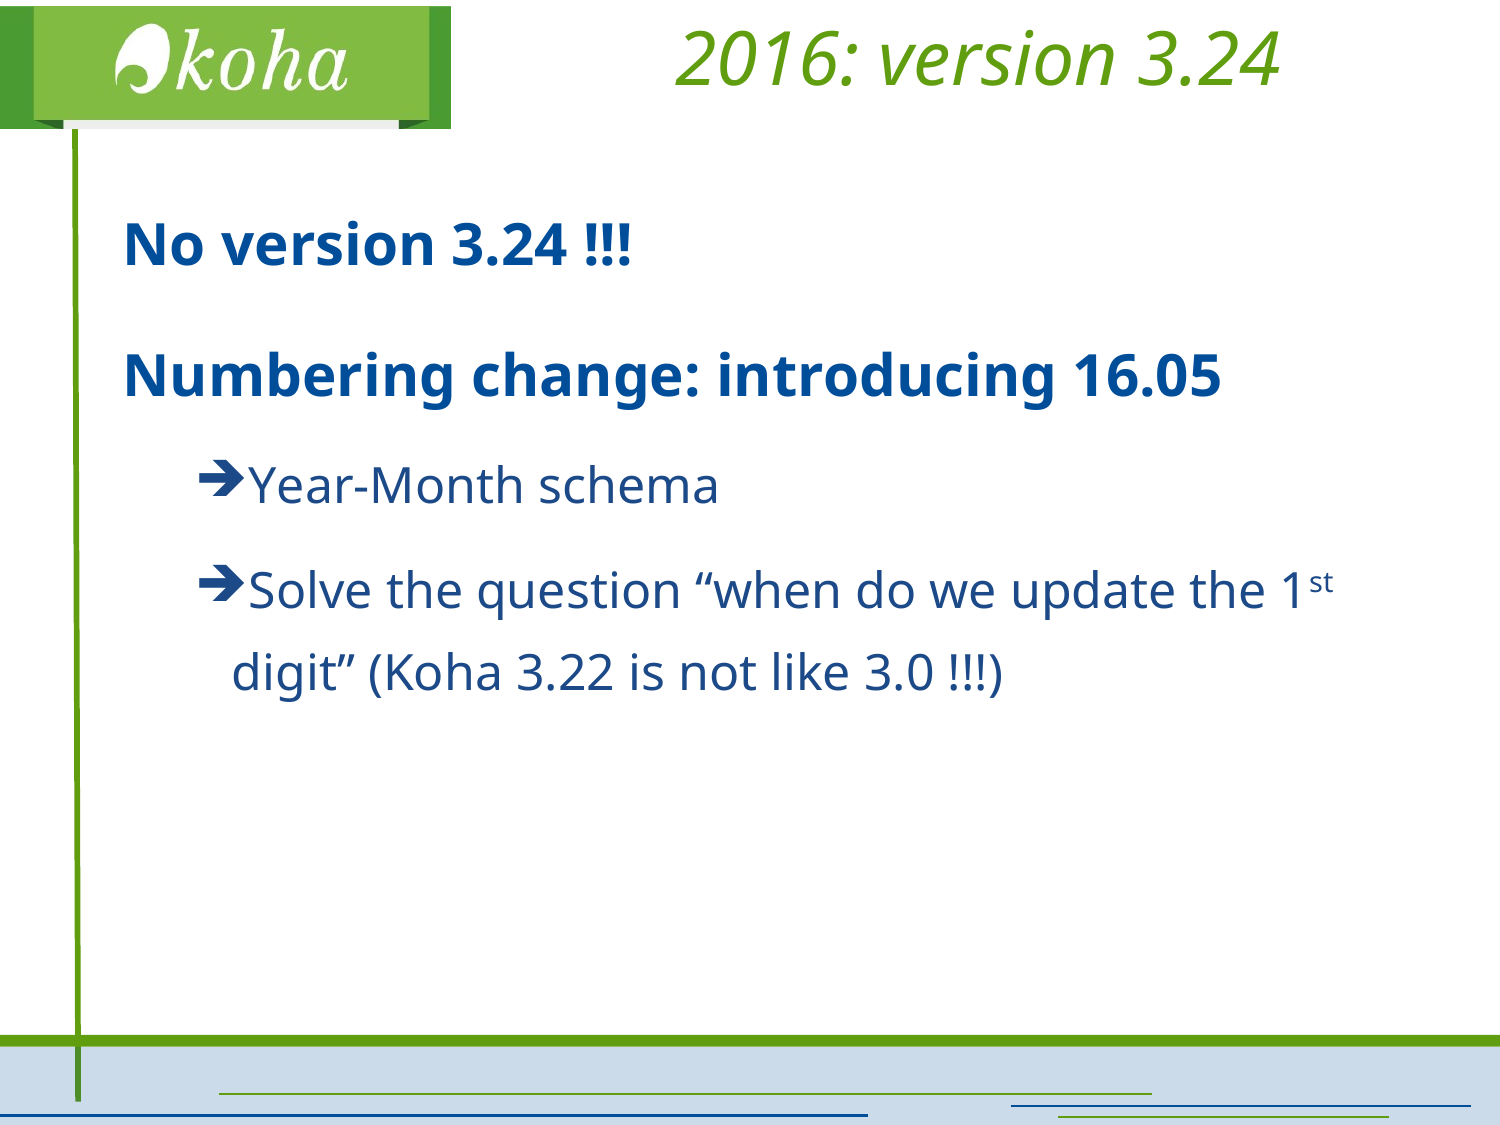

# 2016: version 3.24
No version 3.24 !!!
Numbering change: introducing 16.05
Year-Month schema
Solve the question “when do we update the 1st digit” (Koha 3.22 is not like 3.0 !!!)